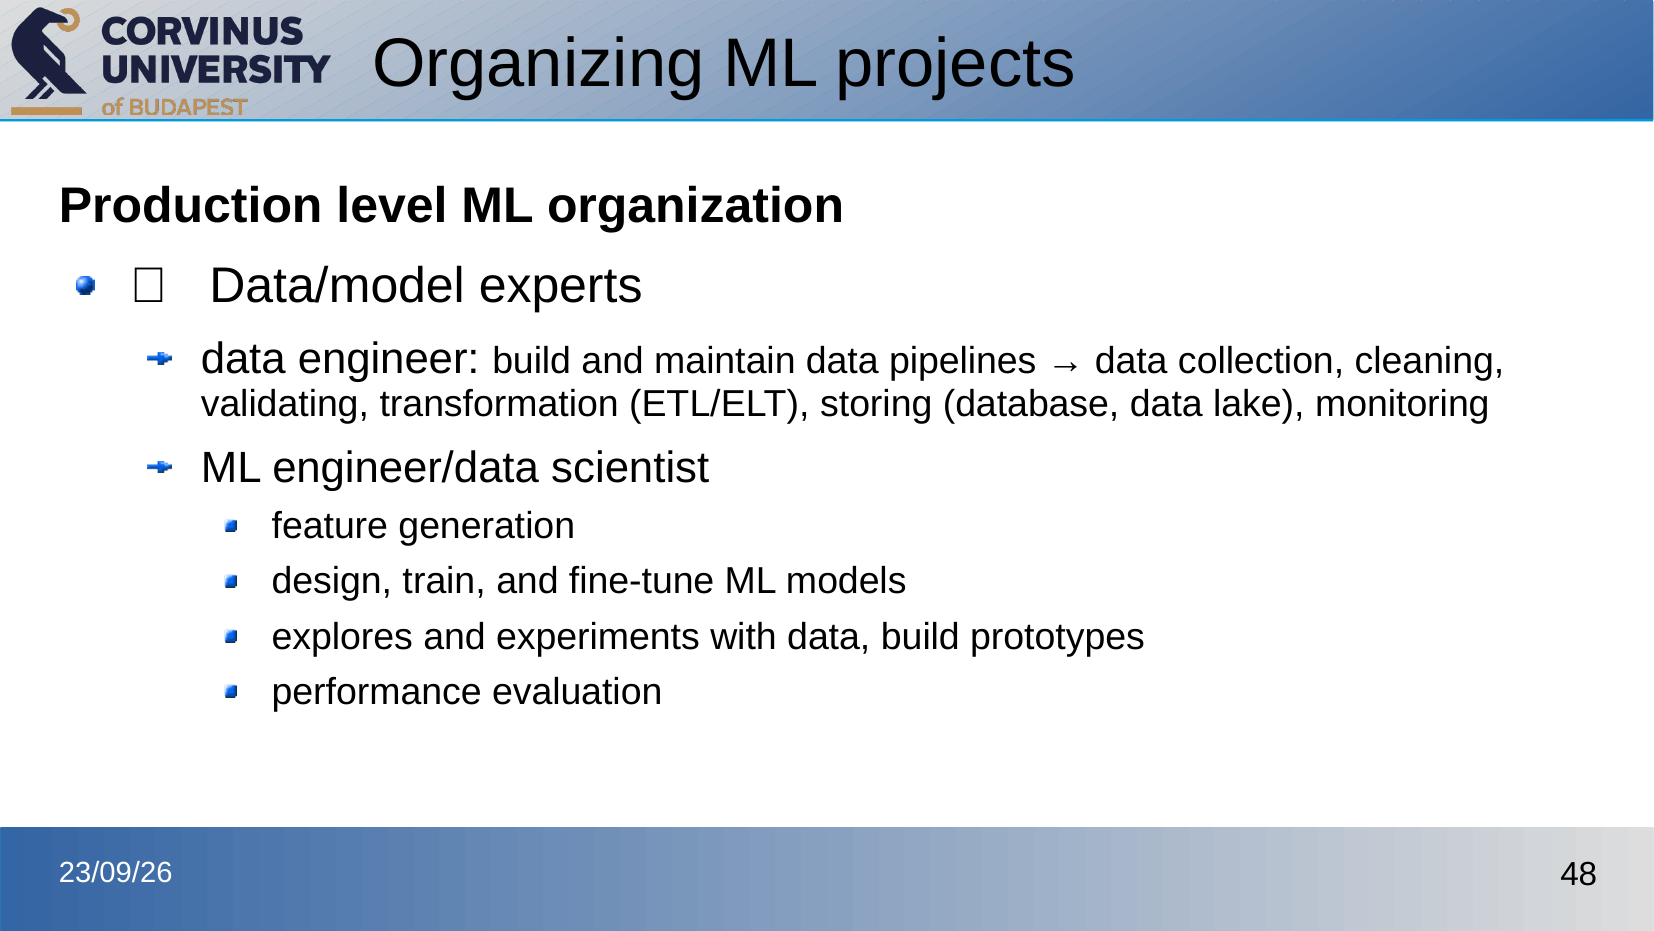

# Organizing ML projects
Production level ML organization
🧠 Data/model experts
data engineer: build and maintain data pipelines → data collection, cleaning, validating, transformation (ETL/ELT), storing (database, data lake), monitoring
ML engineer/data scientist
feature generation
design, train, and fine-tune ML models
explores and experiments with data, build prototypes
performance evaluation